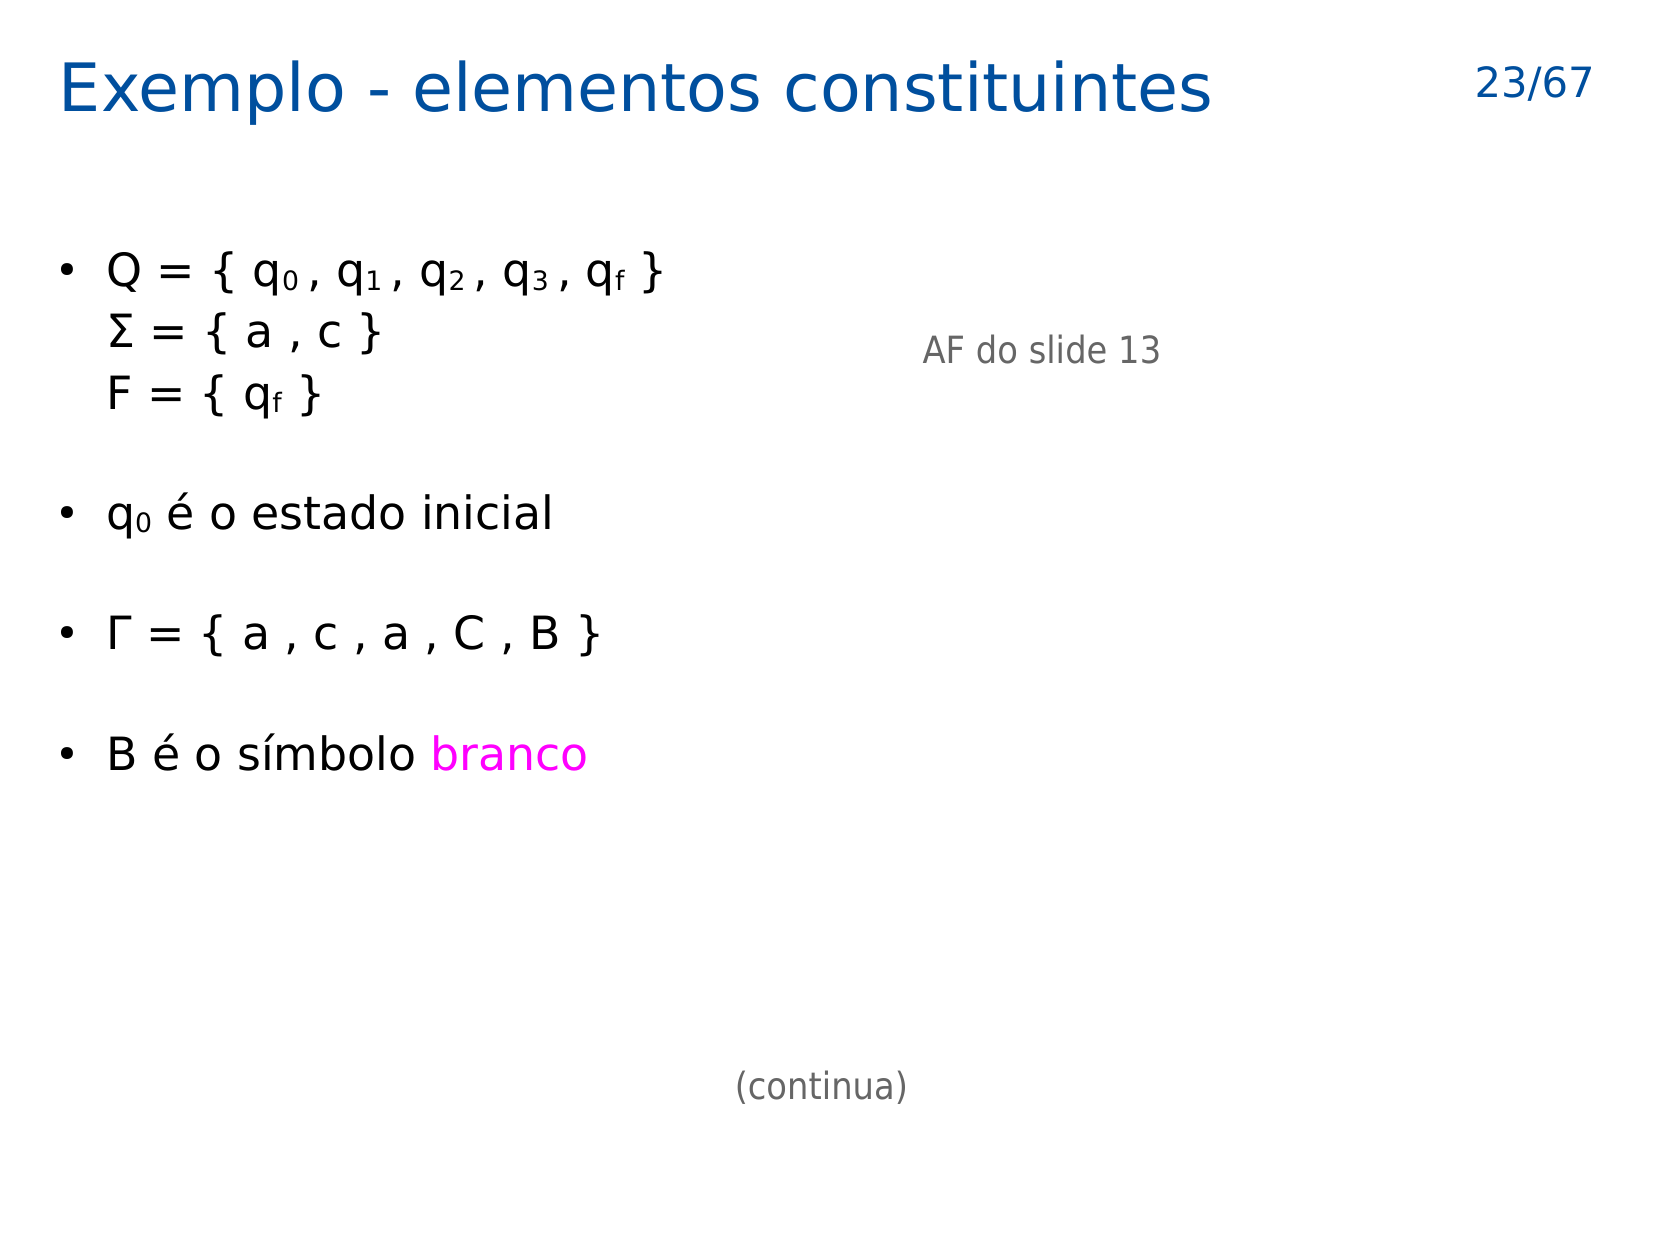

# Exemplo - elementos constituintes
23
Q = { q0 , q1 , q2 , q3 , qf }
Σ = { a , c }
F = { qf }
q0 é o estado inicial
Γ = { a , c , a , C , B }
B é o símbolo branco
AF do slide 13
(continua)